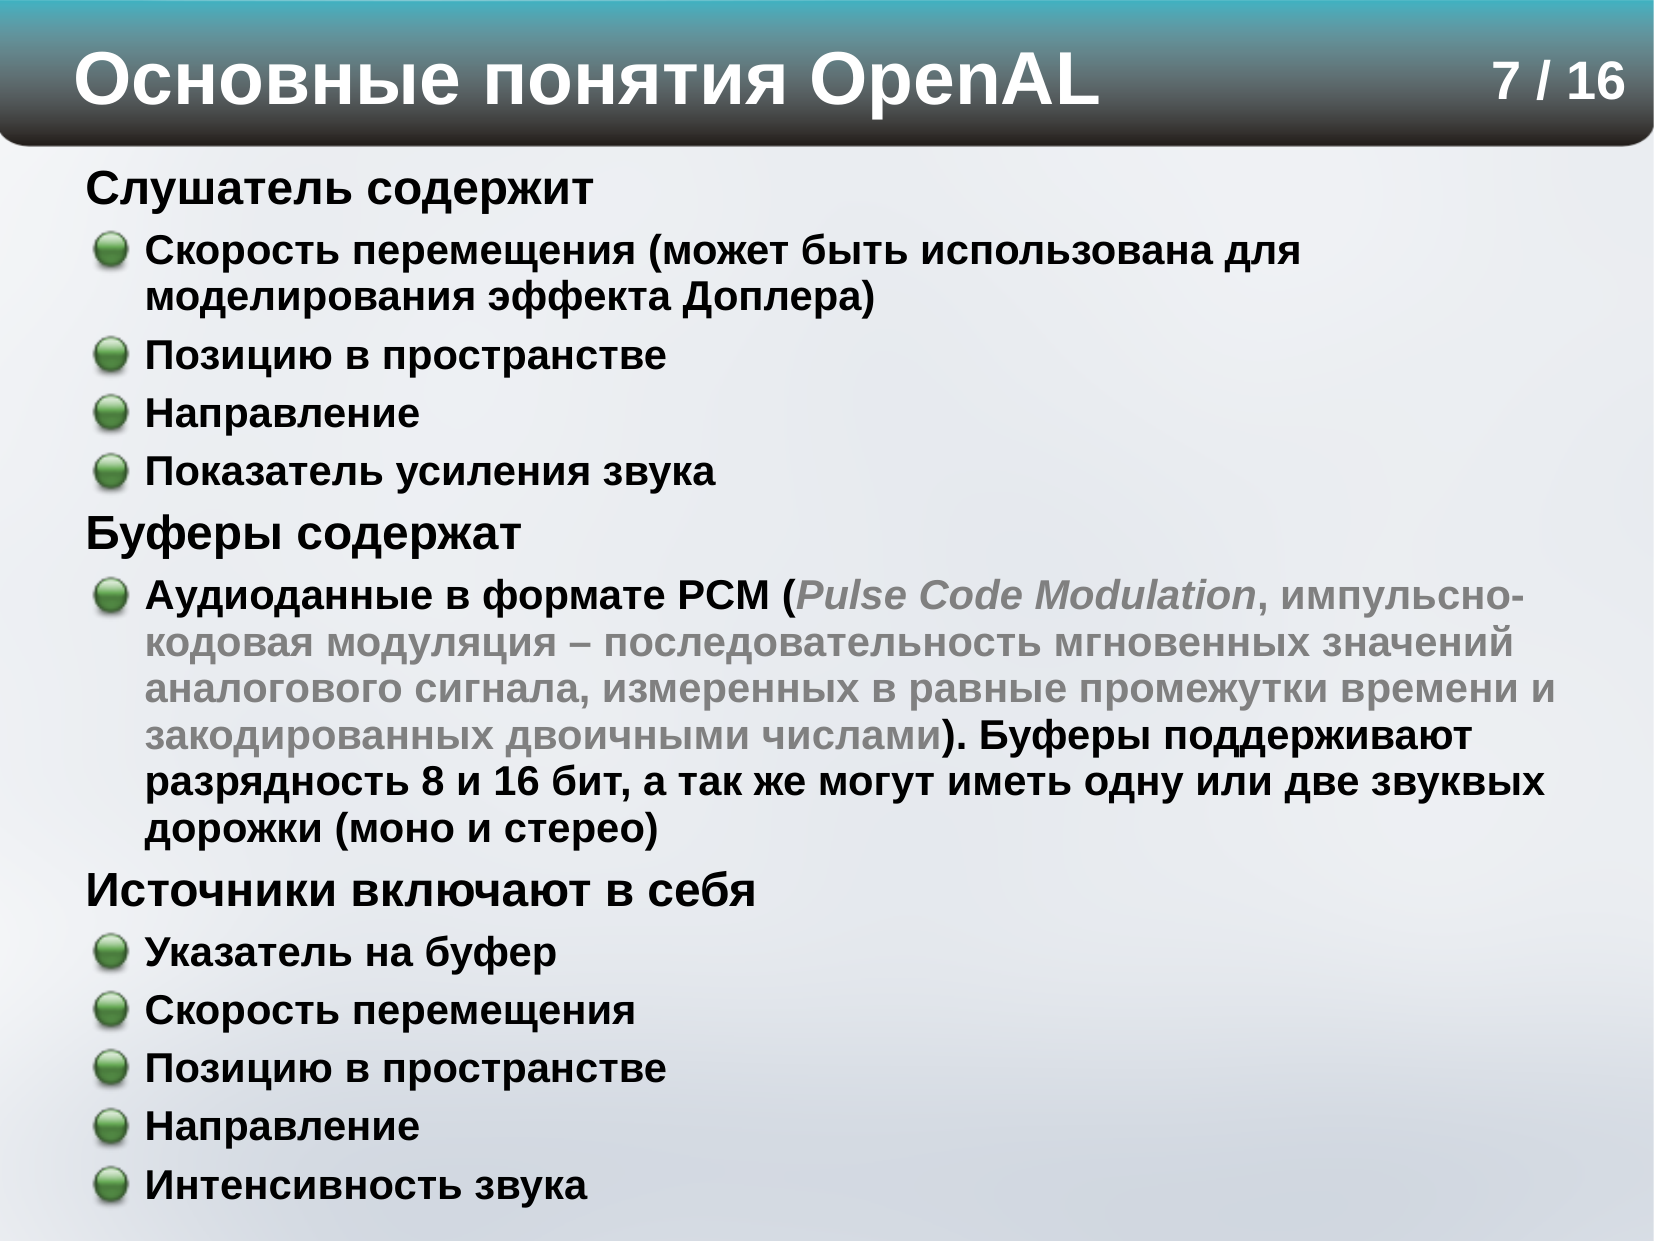

Основные понятия OpenAL
Слушатель содержит
Скорость перемещения (может быть использована для моделирования эффекта Доплера)
Позицию в пространстве
Направление
Показатель усиления звука
Буферы содержат
Аудиоданные в формате PCM (Pulse Code Modulation, импульсно-кодовая модуляция – последовательность мгновенных значений аналогового сигнала, измеренных в равные промежутки времени и закодированных двоичными числами). Буферы поддерживают разрядность 8 и 16 бит, а так же могут иметь одну или две звуквых дорожки (моно и стерео)
Источники включают в себя
Указатель на буфер
Скорость перемещения
Позицию в пространстве
Направление
Интенсивность звука